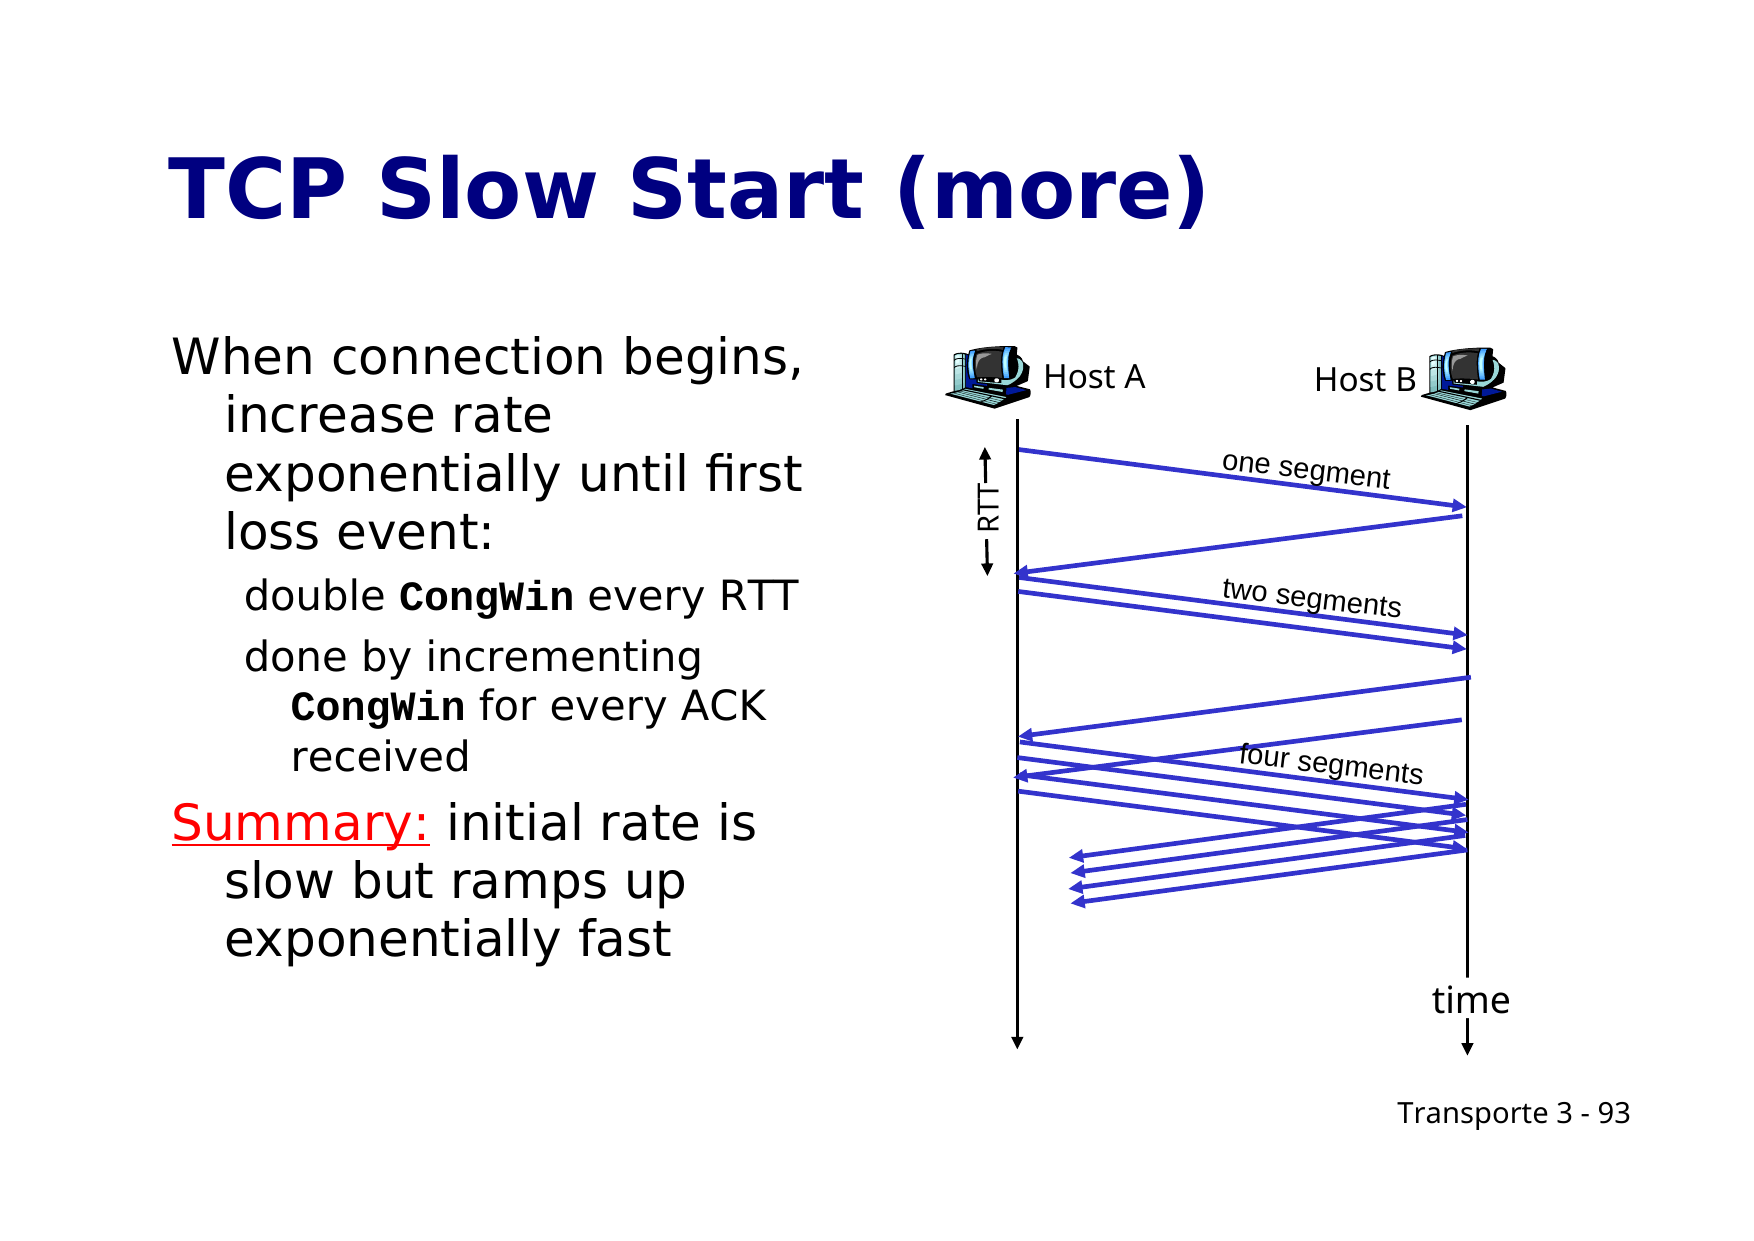

# TCP Slow Start (more)
When connection begins, increase rate exponentially until first loss event:
double CongWin every RTT
done by incrementing CongWin for every ACK received
Summary: initial rate is slow but ramps up exponentially fast
Host A
Host B
one segment
RTT
two segments
four segments
time